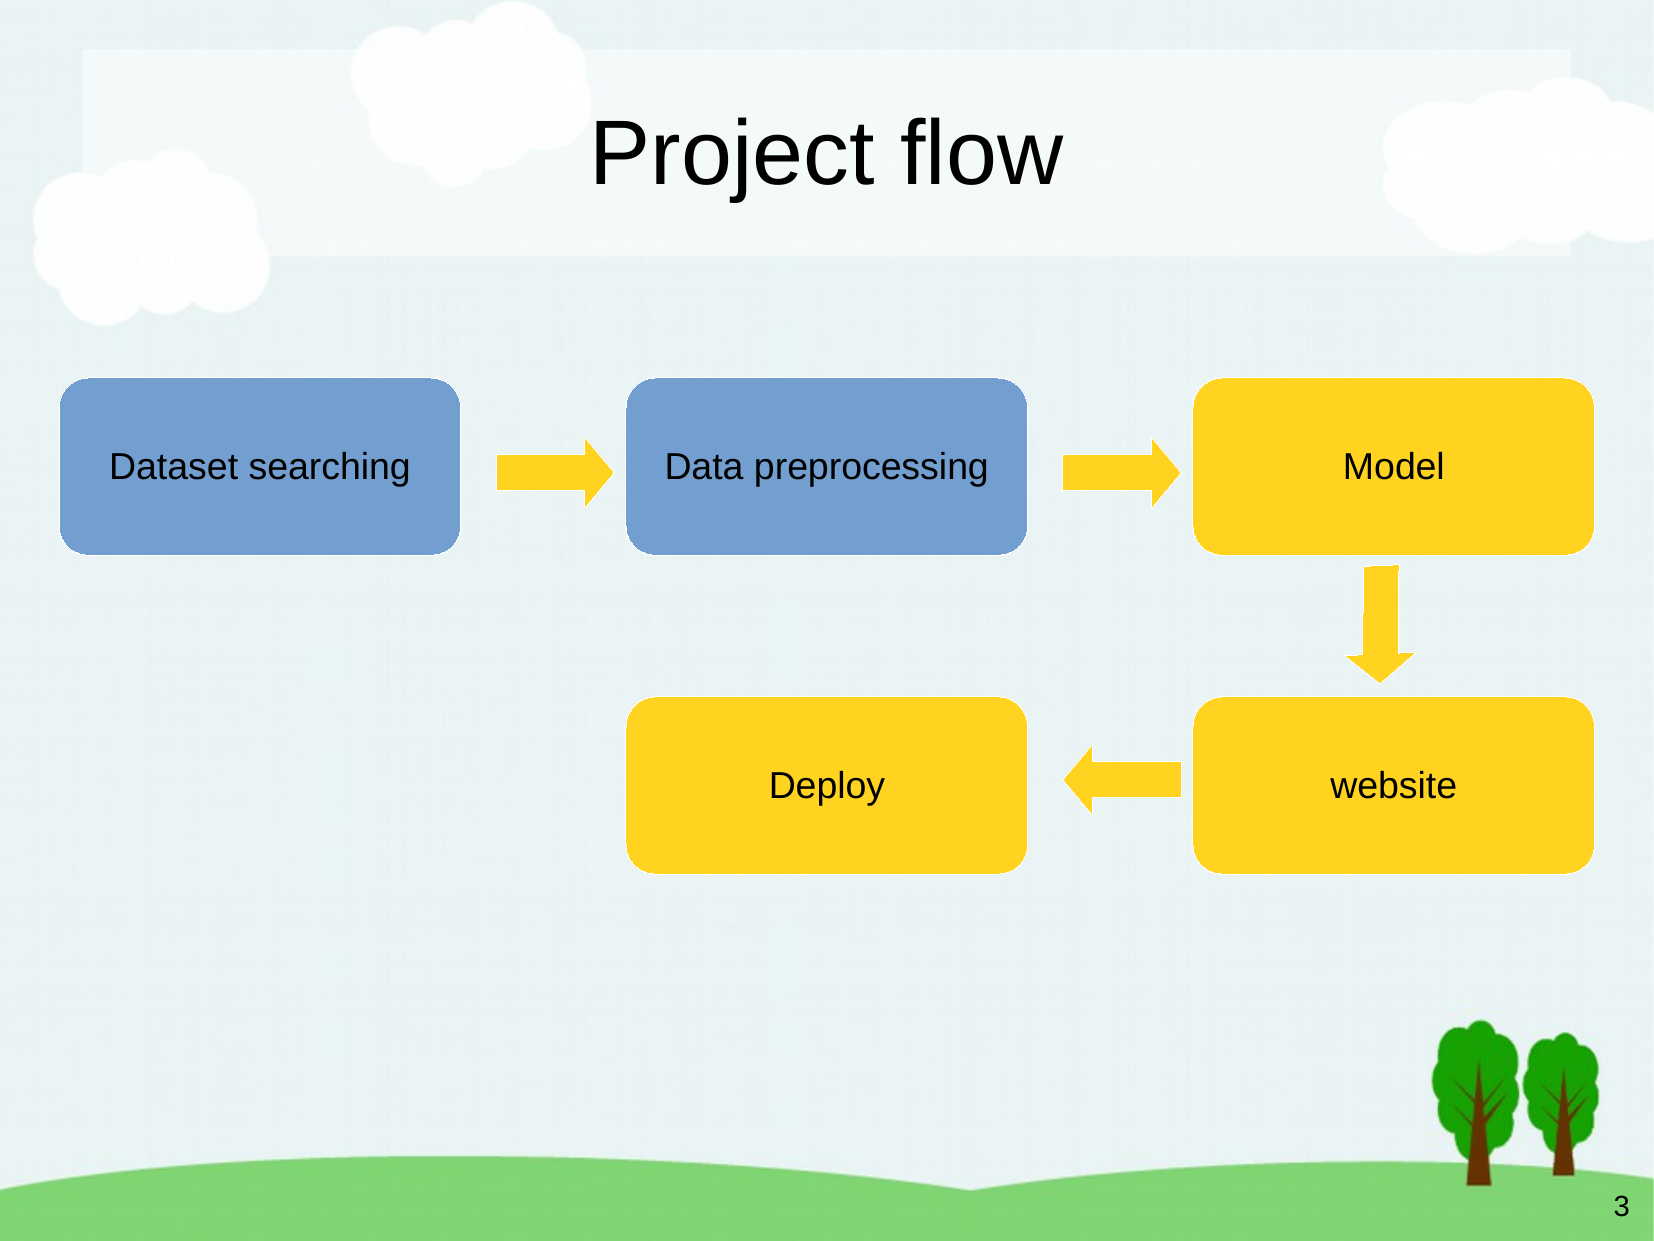

# Project flow
Dataset searching
Data preprocessing
Model
Deploy
website
3